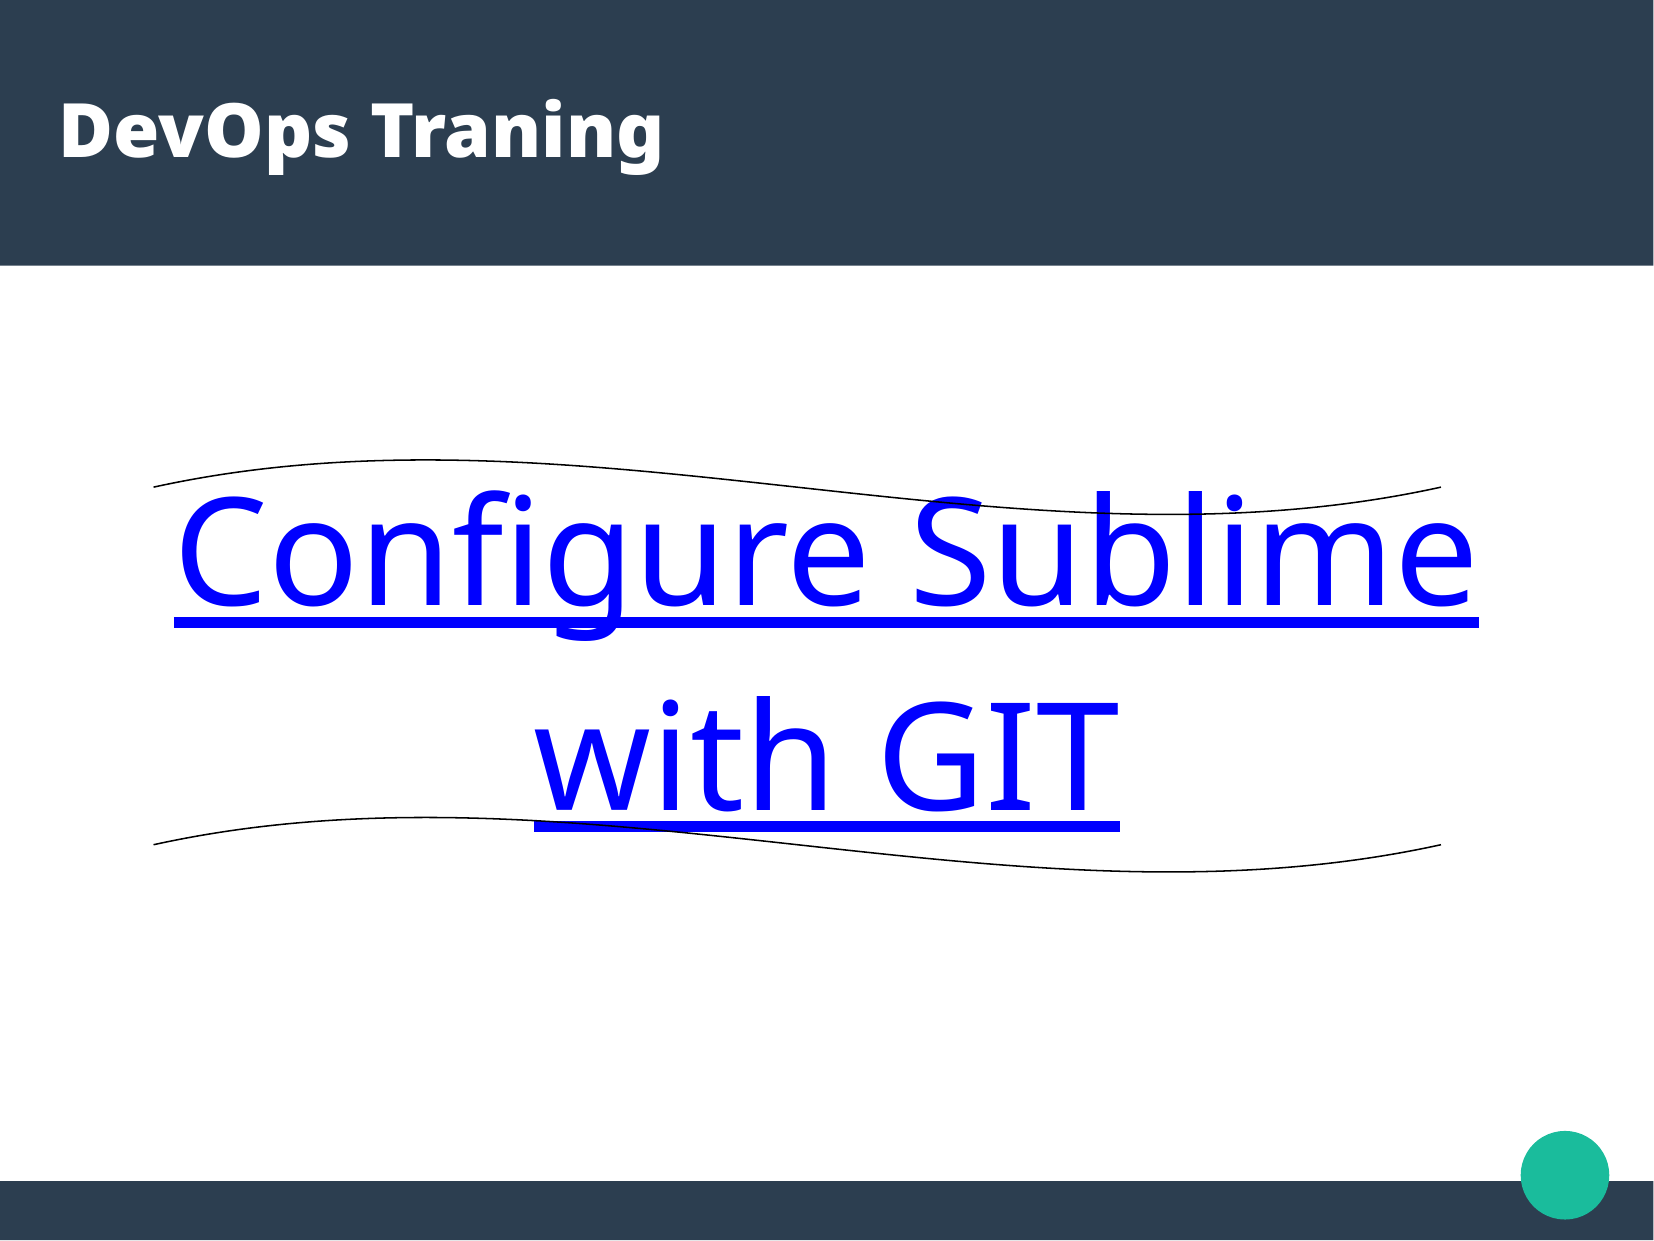

# DevOps Traning
Configure Sublime with GIT